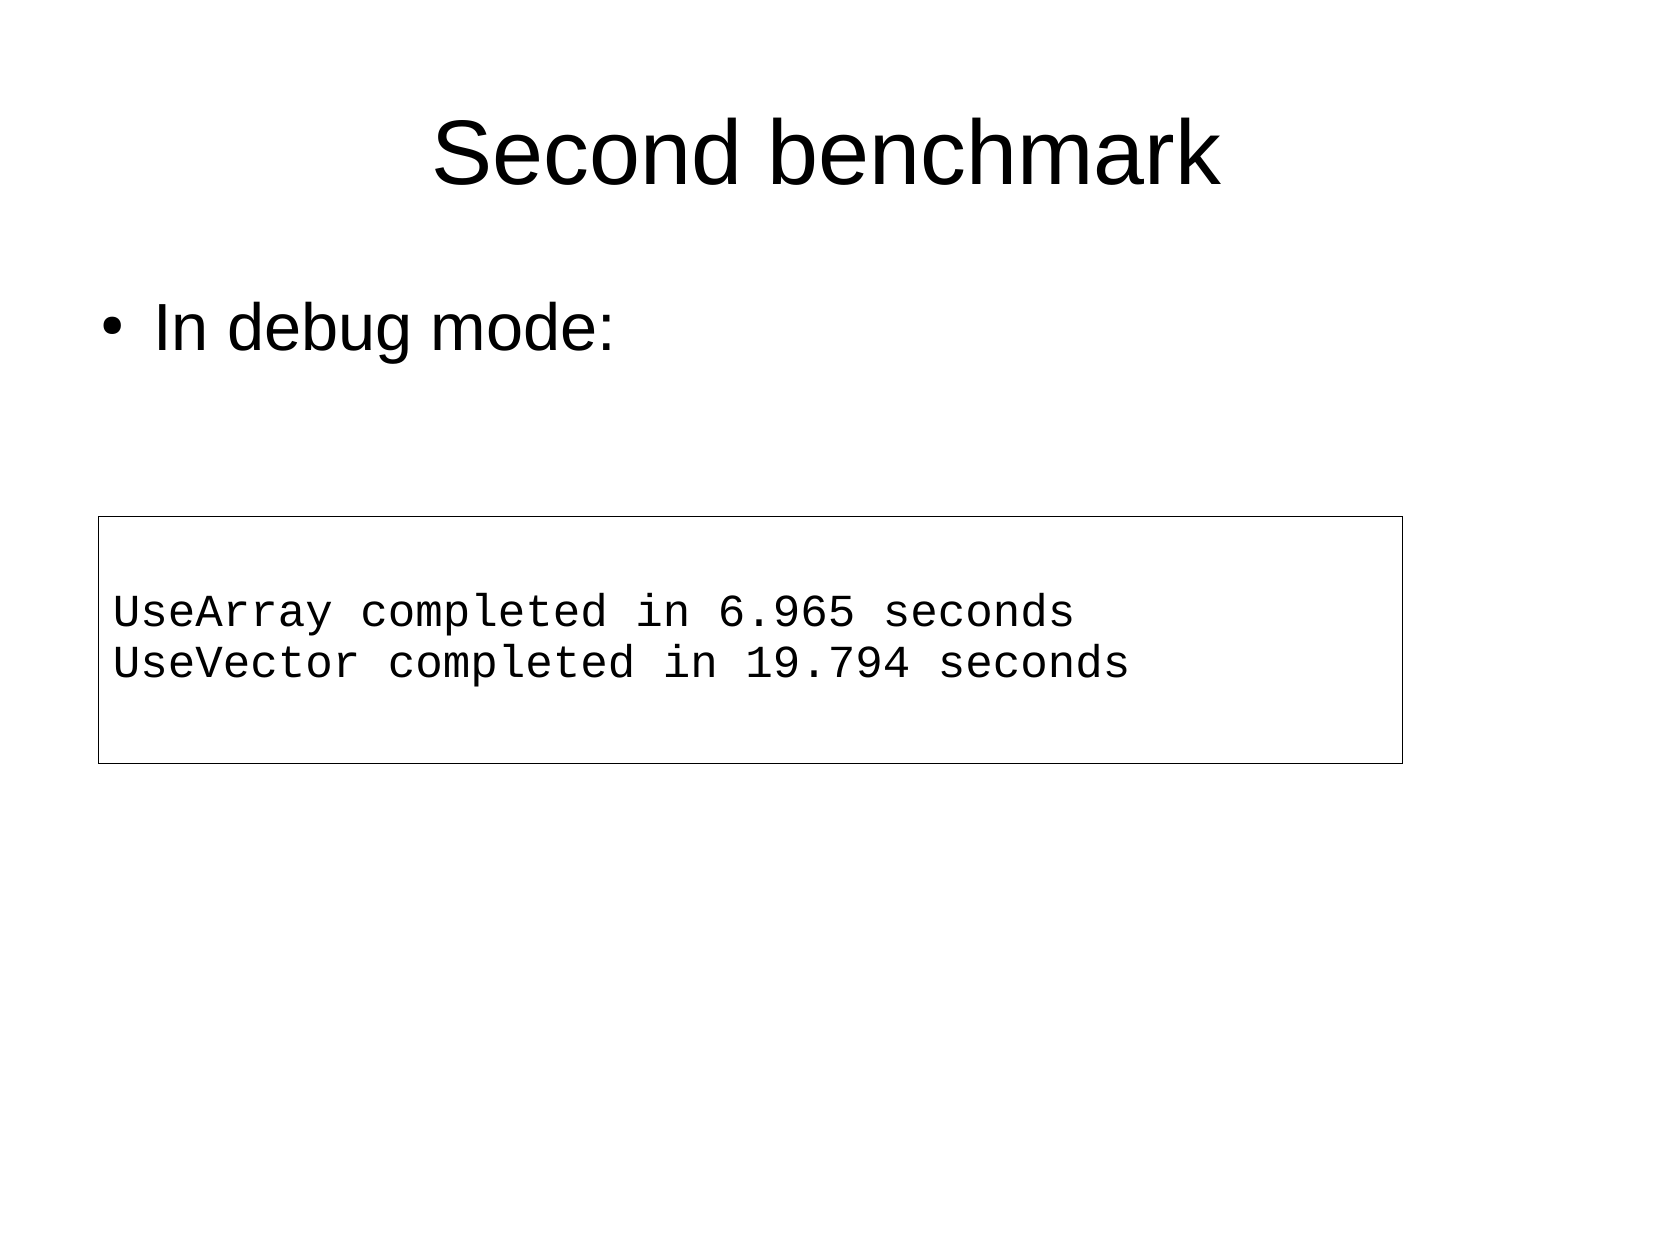

# Second benchmark
In debug mode:
UseArray completed in 6.965 seconds
UseVector completed in 19.794 seconds